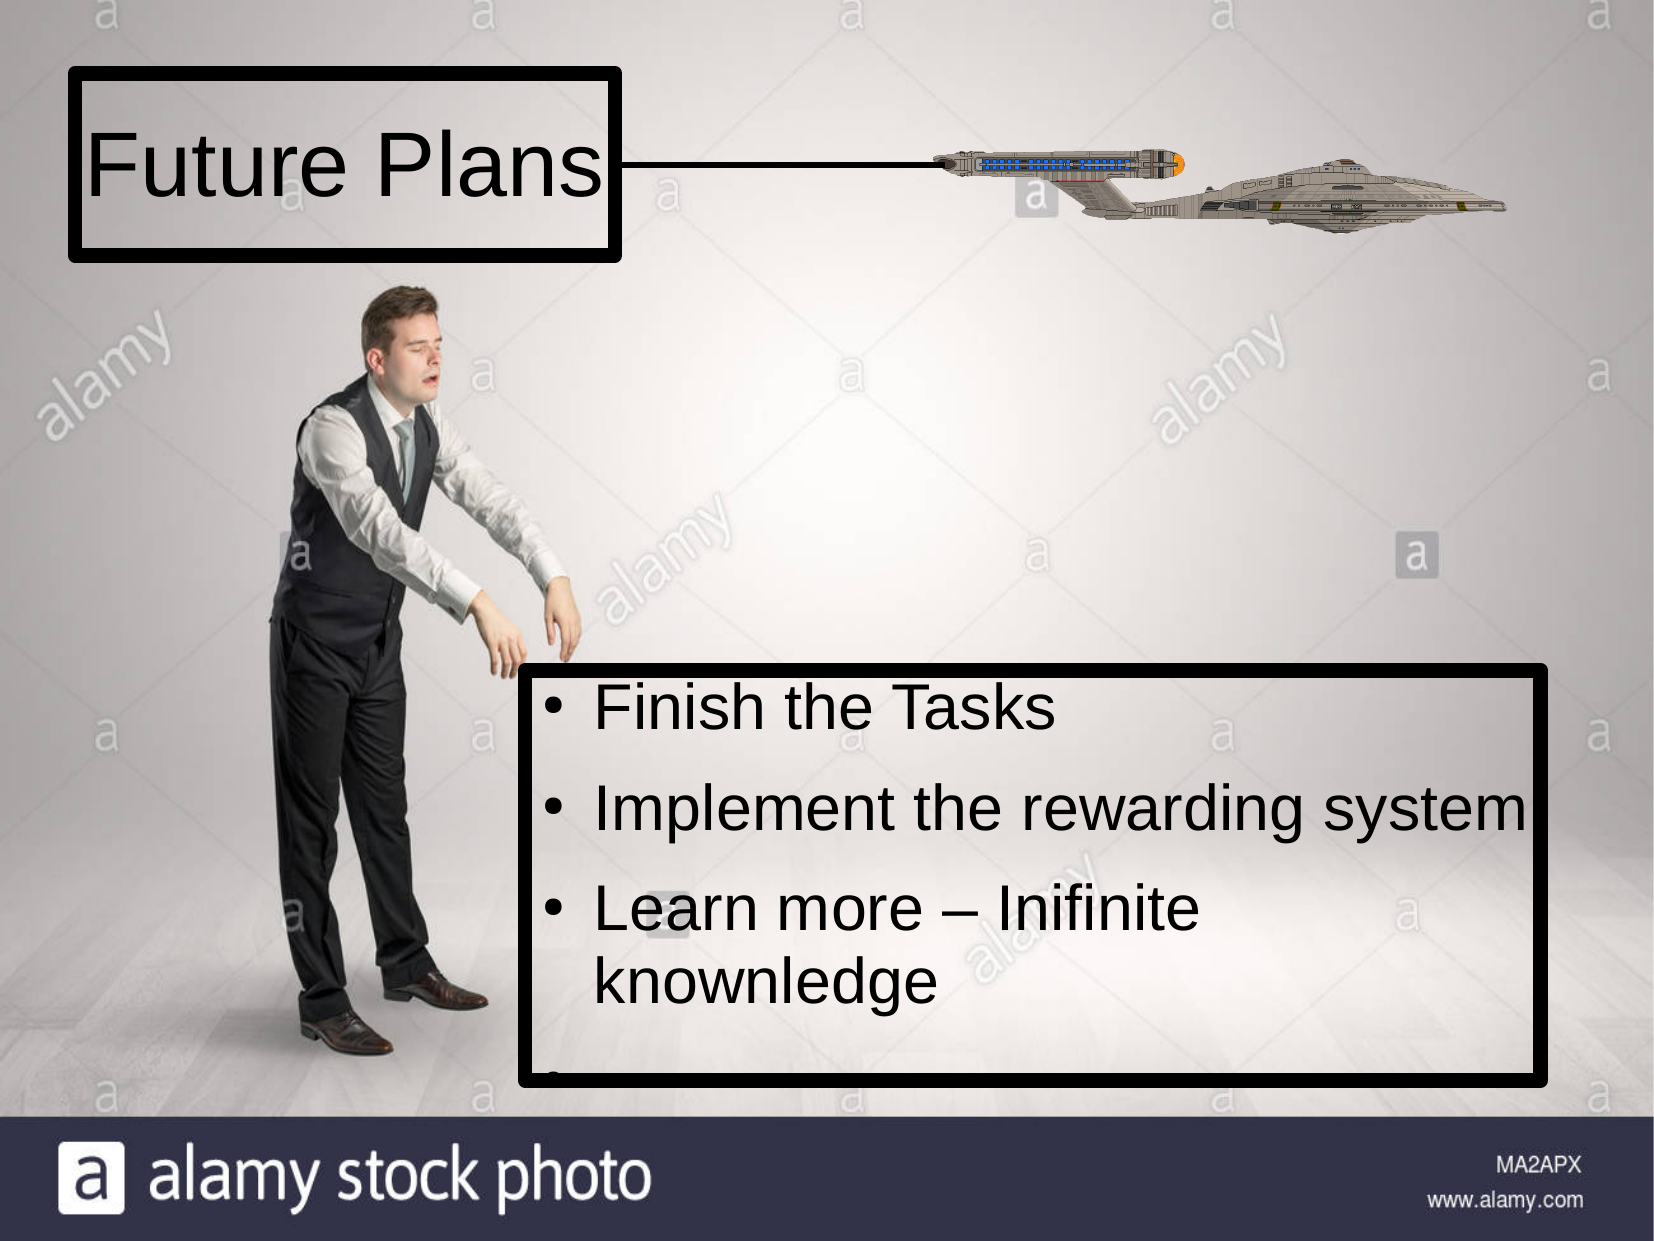

# Future Plans
Finish the Tasks
Implement the rewarding system
Learn more – Inifinite knownledge